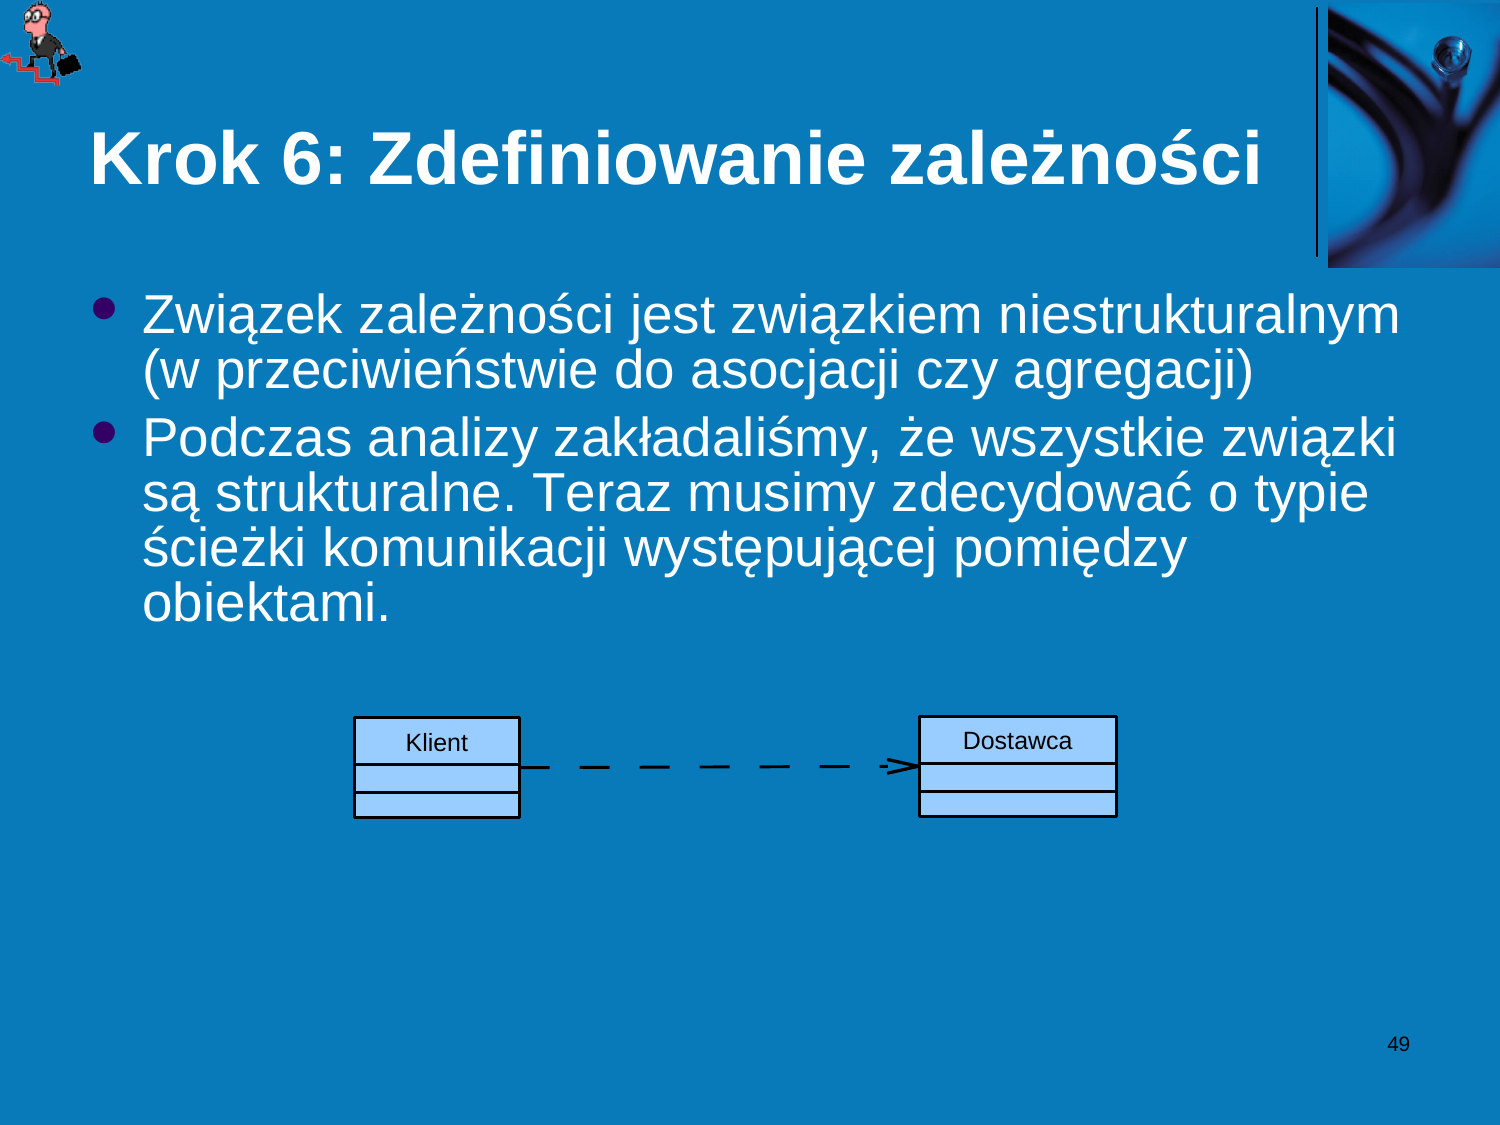

# Krok 6: Zdefiniowanie zależności
Związek zależności jest związkiem niestrukturalnym (w przeciwieństwie do asocjacji czy agregacji)
Podczas analizy zakładaliśmy, że wszystkie związki są strukturalne. Teraz musimy zdecydować o typie ścieżki komunikacji występującej pomiędzy obiektami.
Dostawca
Klient
49